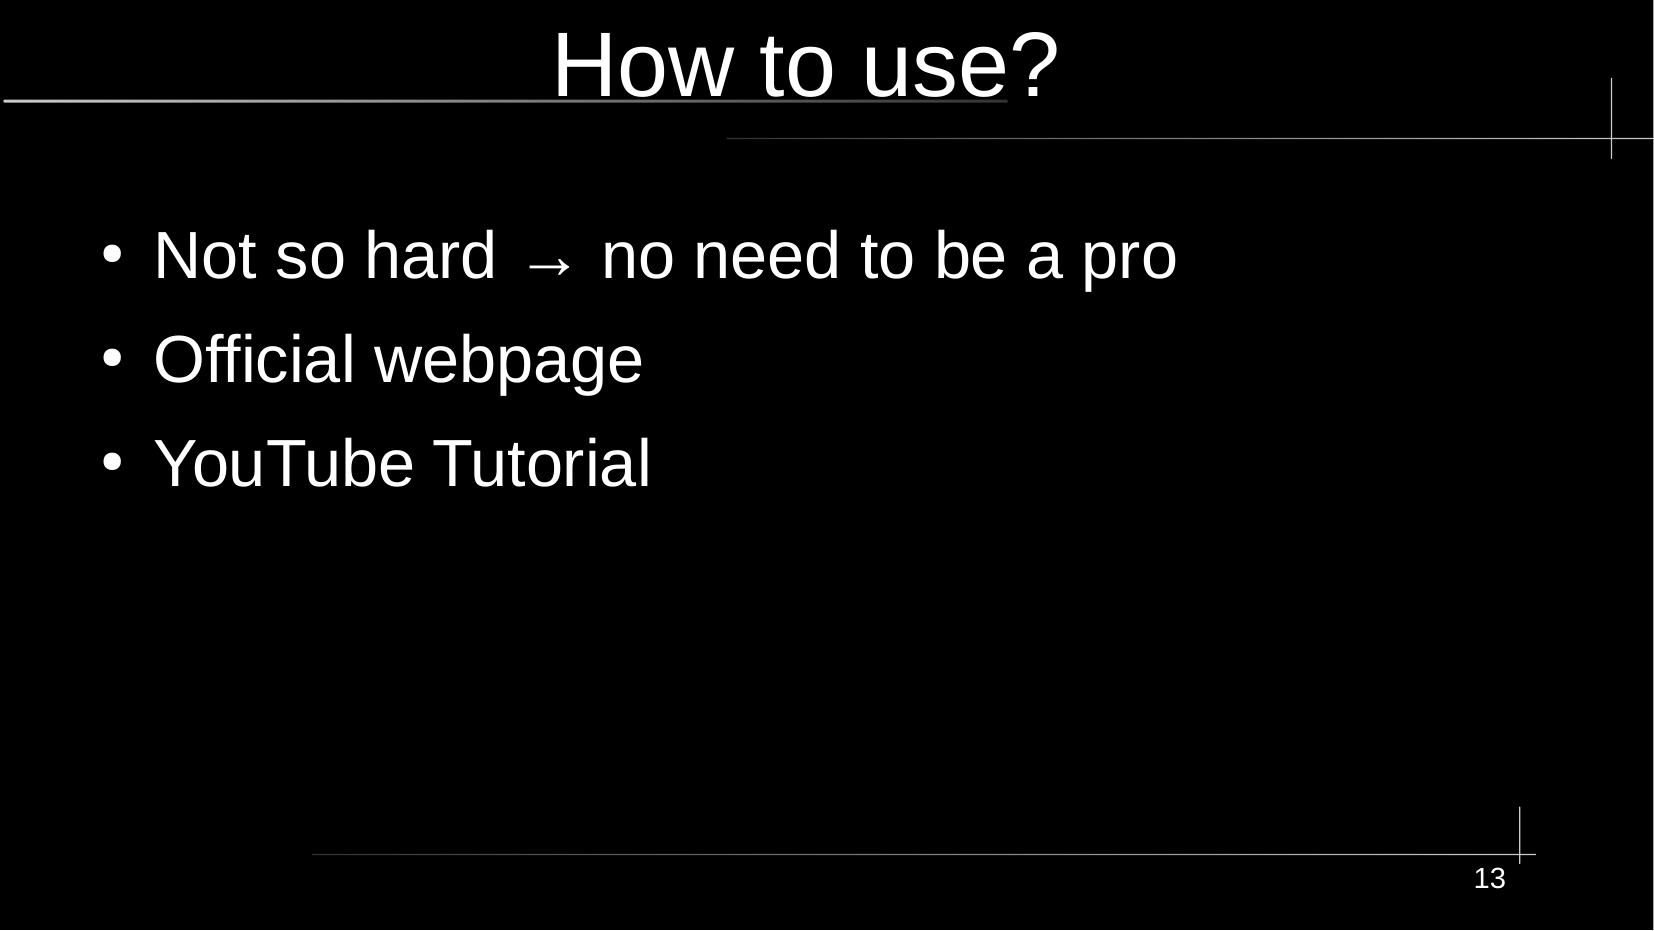

# How to use?
Not so hard → no need to be a pro
Official webpage
YouTube Tutorial
13